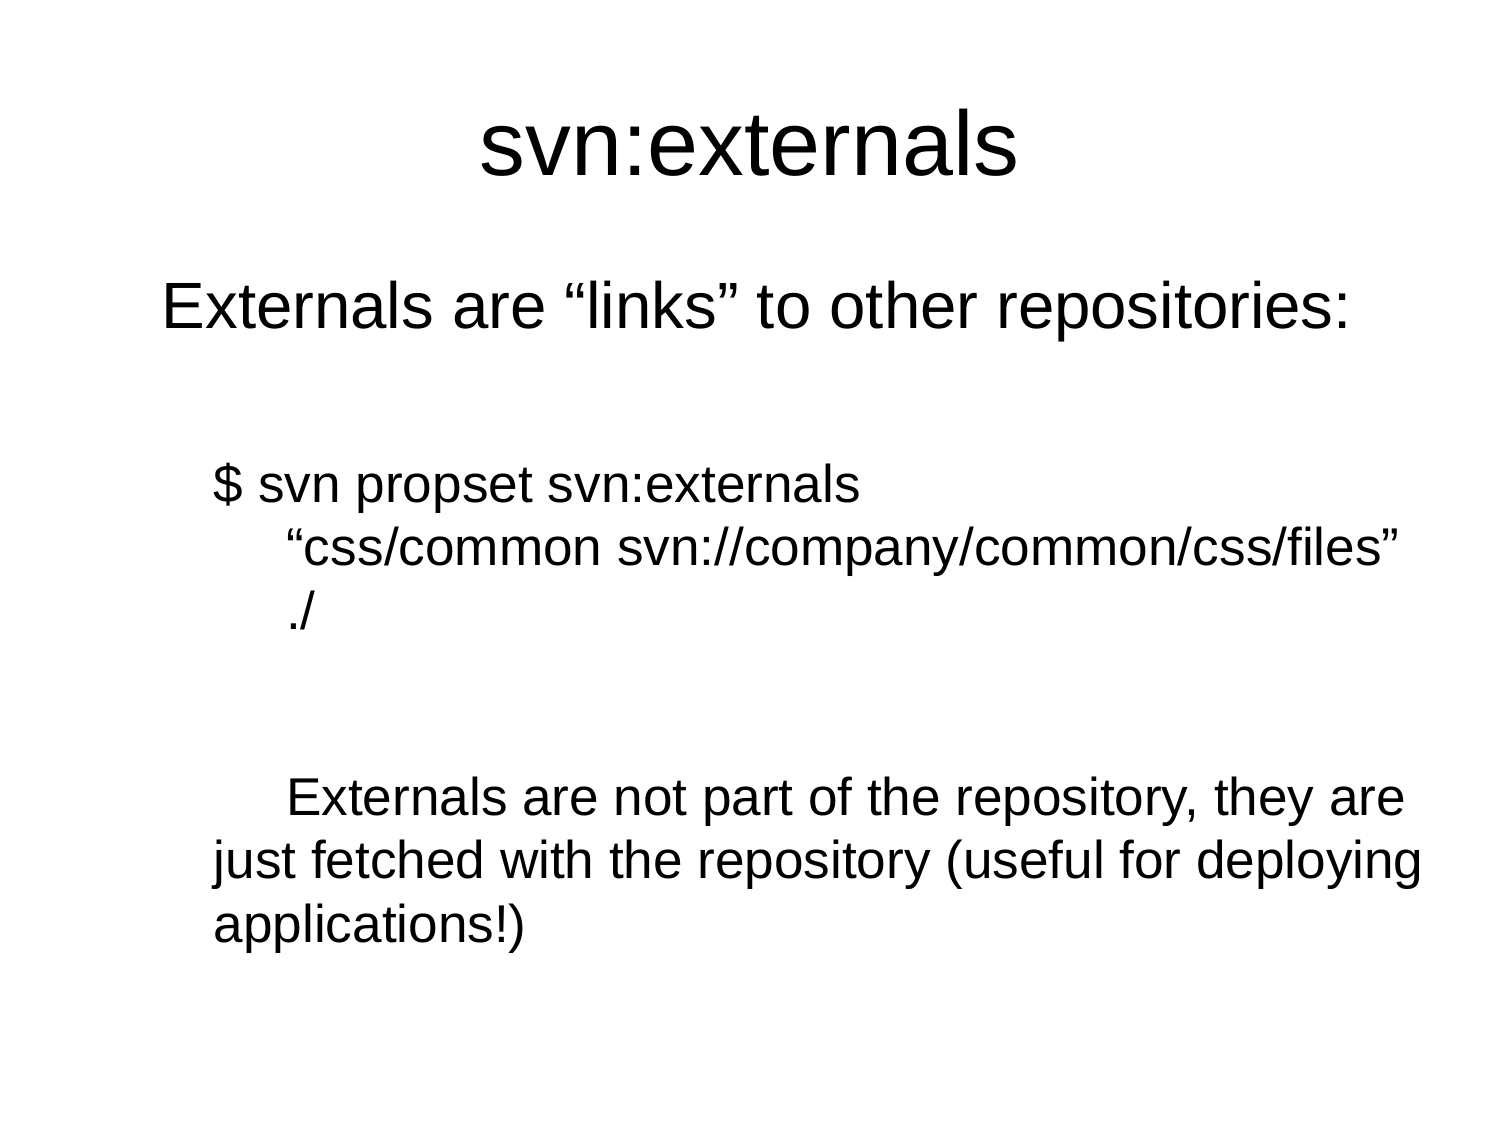

# svn:externals
Externals are “links” to other repositories:
$ svn propset svn:externals
 	“css/common svn://company/common/css/files”
 	./
	Externals are not part of the repository, they are just fetched with the repository (useful for deploying applications!)